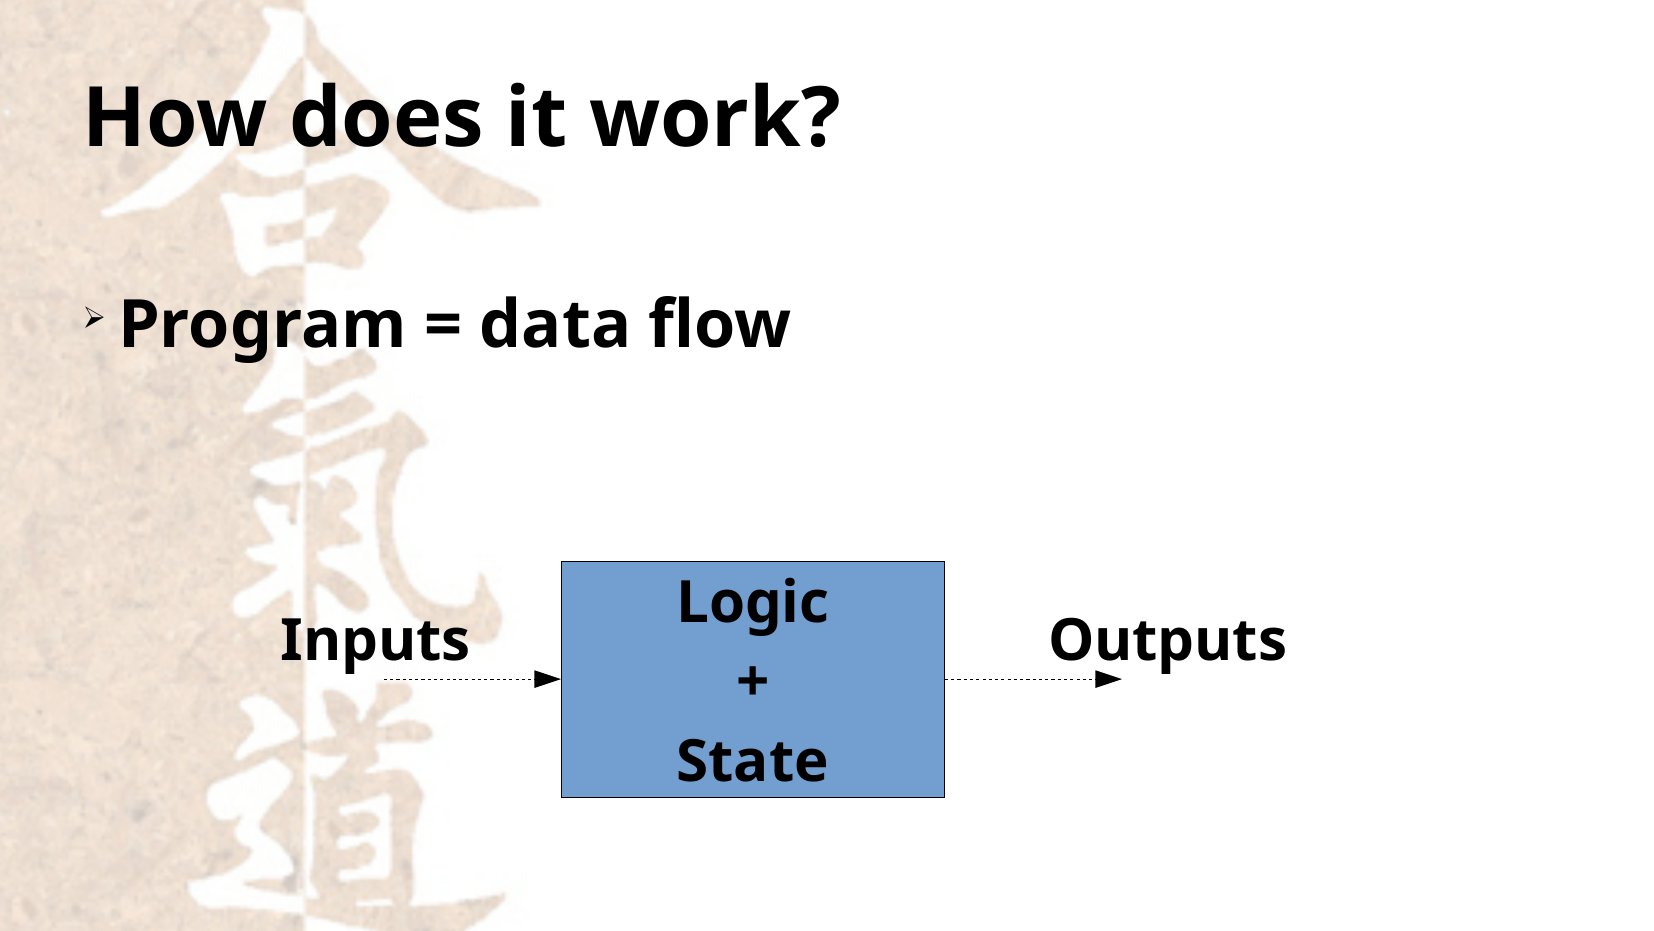

# How does it work?
Program = data flow
Logic
+
State
Inputs
Outputs